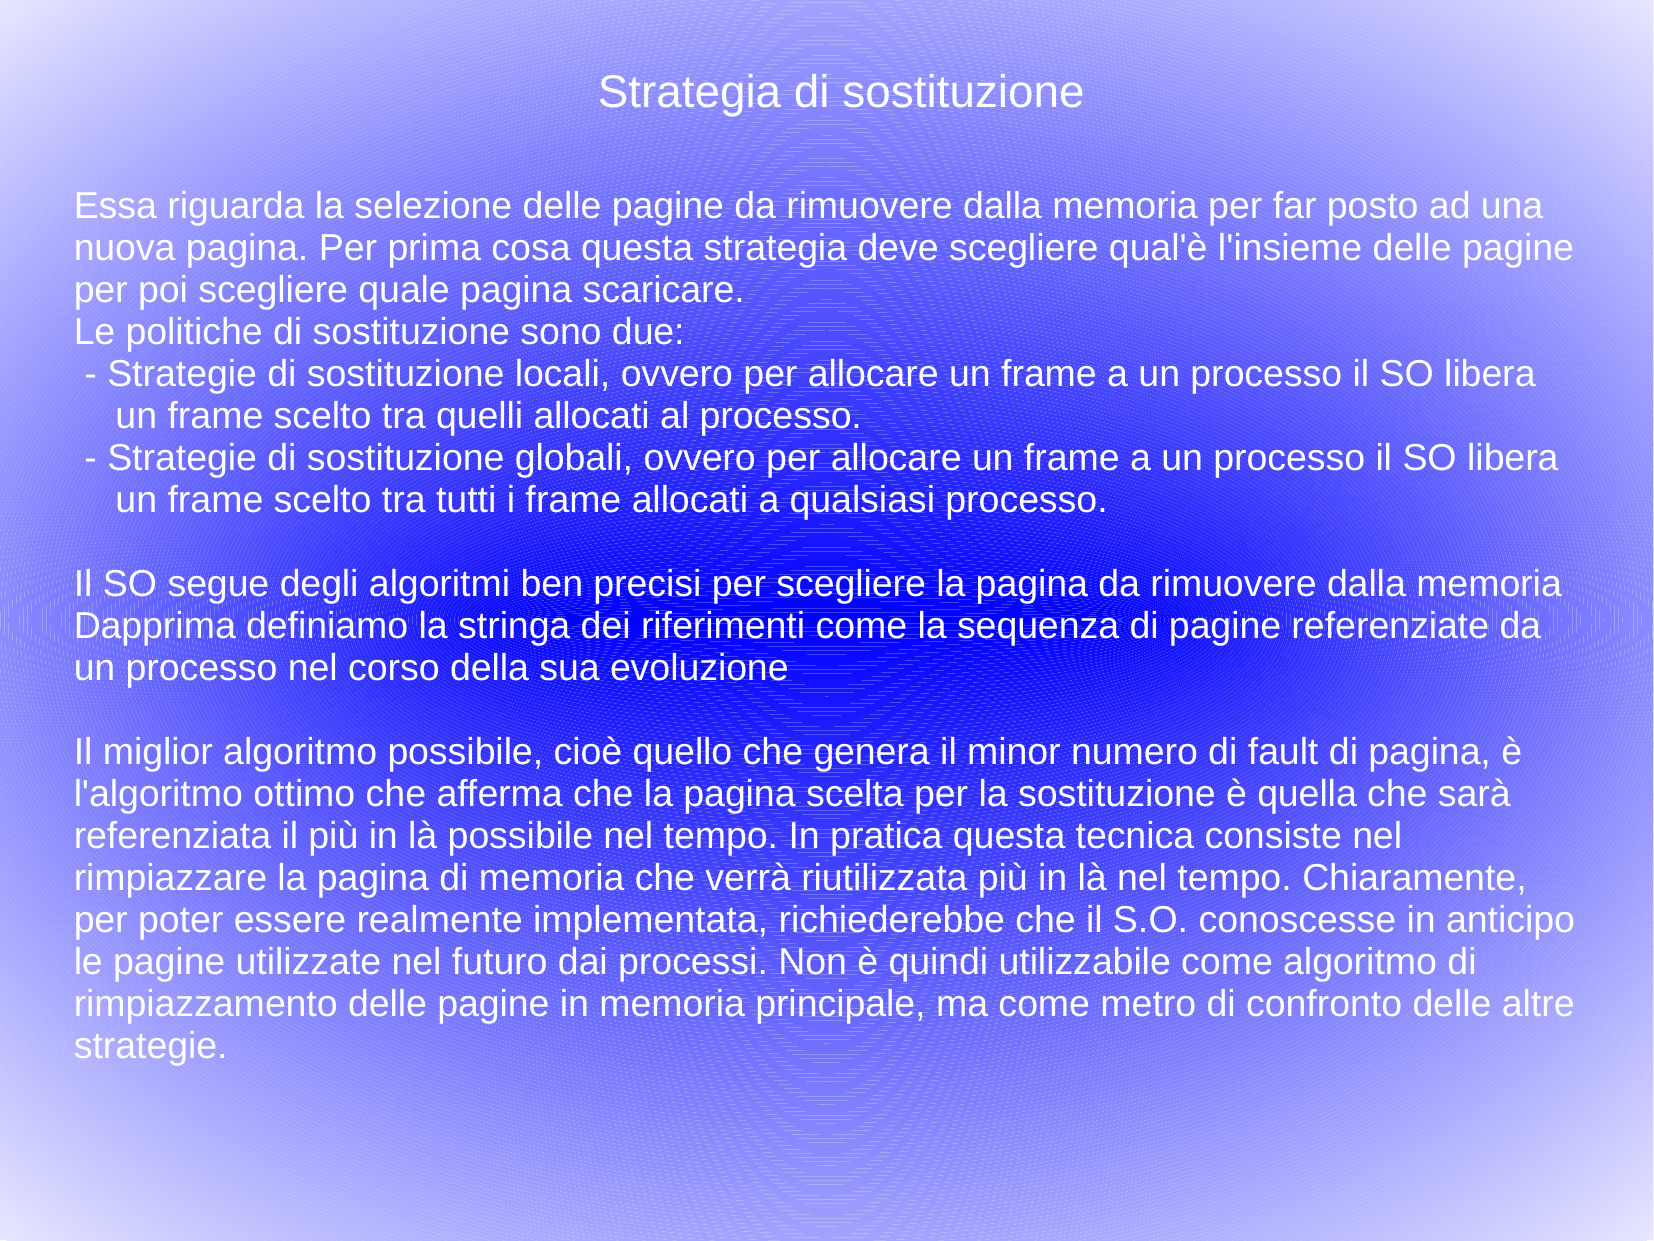

Strategia di sostituzione
Essa riguarda la selezione delle pagine da rimuovere dalla memoria per far posto ad una nuova pagina. Per prima cosa questa strategia deve scegliere qual'è l'insieme delle pagine per poi scegliere quale pagina scaricare.
Le politiche di sostituzione sono due:
 - Strategie di sostituzione locali, ovvero per allocare un frame a un processo il SO libera un frame scelto tra quelli allocati al processo.
 - Strategie di sostituzione globali, ovvero per allocare un frame a un processo il SO libera un frame scelto tra tutti i frame allocati a qualsiasi processo.
Il SO segue degli algoritmi ben precisi per scegliere la pagina da rimuovere dalla memoria
Dapprima definiamo la stringa dei riferimenti come la sequenza di pagine referenziate da un processo nel corso della sua evoluzione
Il miglior algoritmo possibile, cioè quello che genera il minor numero di fault di pagina, è l'algoritmo ottimo che afferma che la pagina scelta per la sostituzione è quella che sarà referenziata il più in là possibile nel tempo. In pratica questa tecnica consiste nel rimpiazzare la pagina di memoria che verrà riutilizzata più in là nel tempo. Chiaramente, per poter essere realmente implementata, richiederebbe che il S.O. conoscesse in anticipo le pagine utilizzate nel futuro dai processi. Non è quindi utilizzabile come algoritmo di rimpiazzamento delle pagine in memoria principale, ma come metro di confronto delle altre strategie.